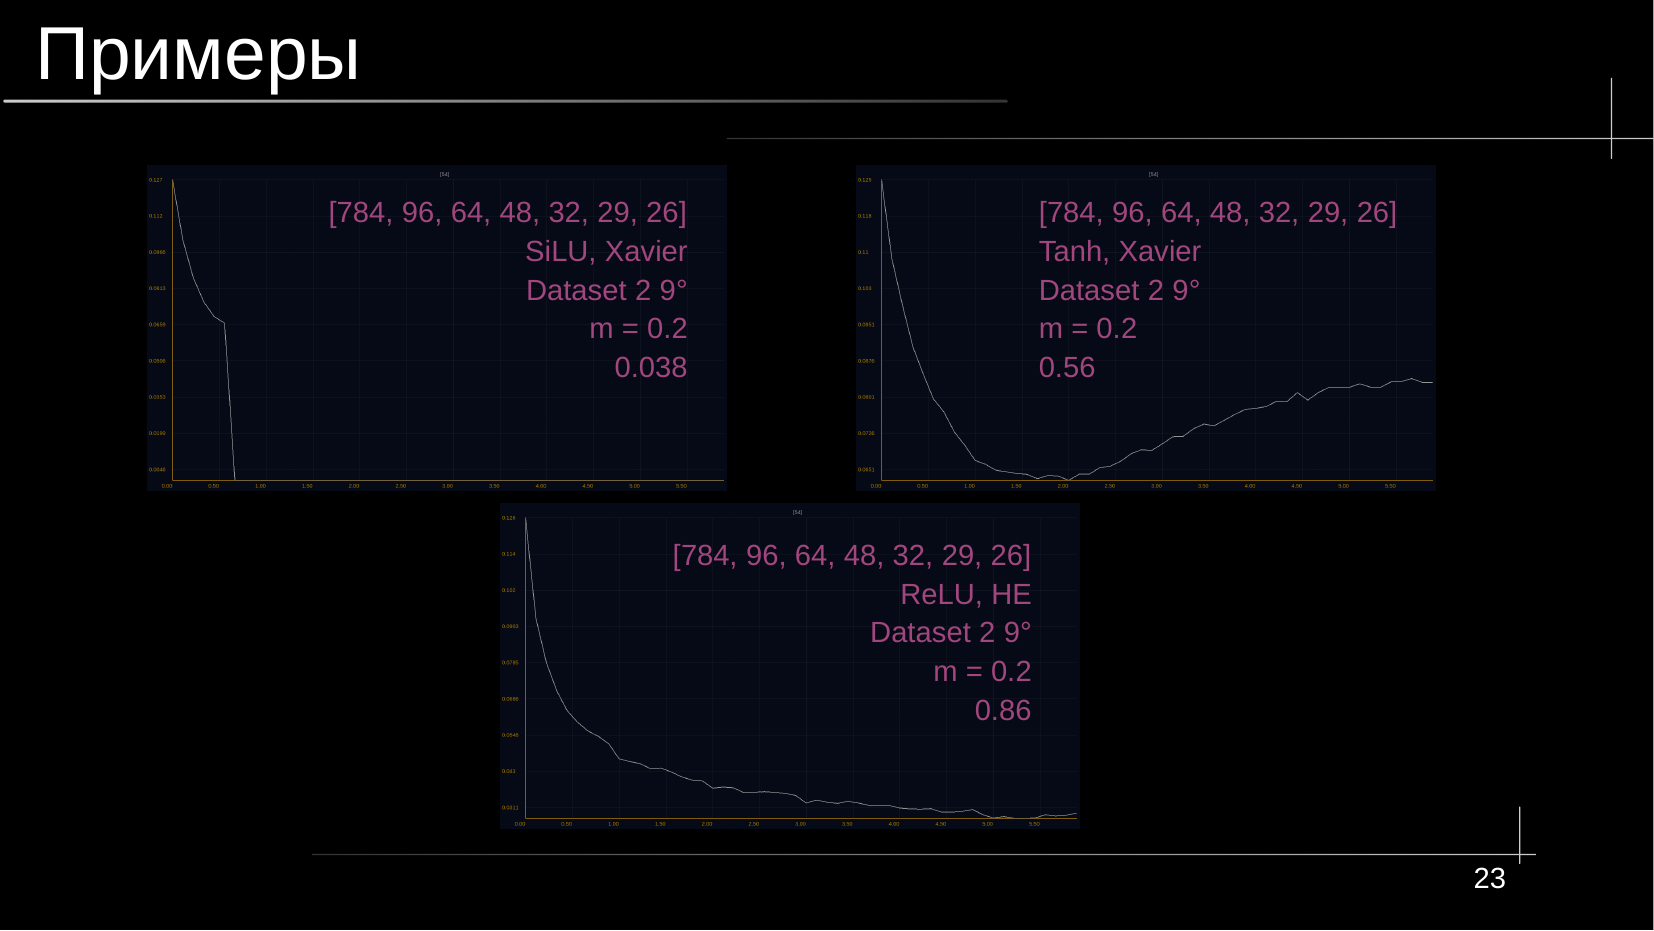

# Примеры
[784, 96, 64, 48, 32, 29, 26]
SiLU, Xavier
Dataset 2 9°
m = 0.2
0.038
[784, 96, 64, 48, 32, 29, 26]
Tanh, Xavier
Dataset 2 9°
m = 0.2
0.56
[784, 96, 64, 48, 32, 29, 26]
ReLU, HE
Dataset 2 9°
m = 0.2
0.86
23